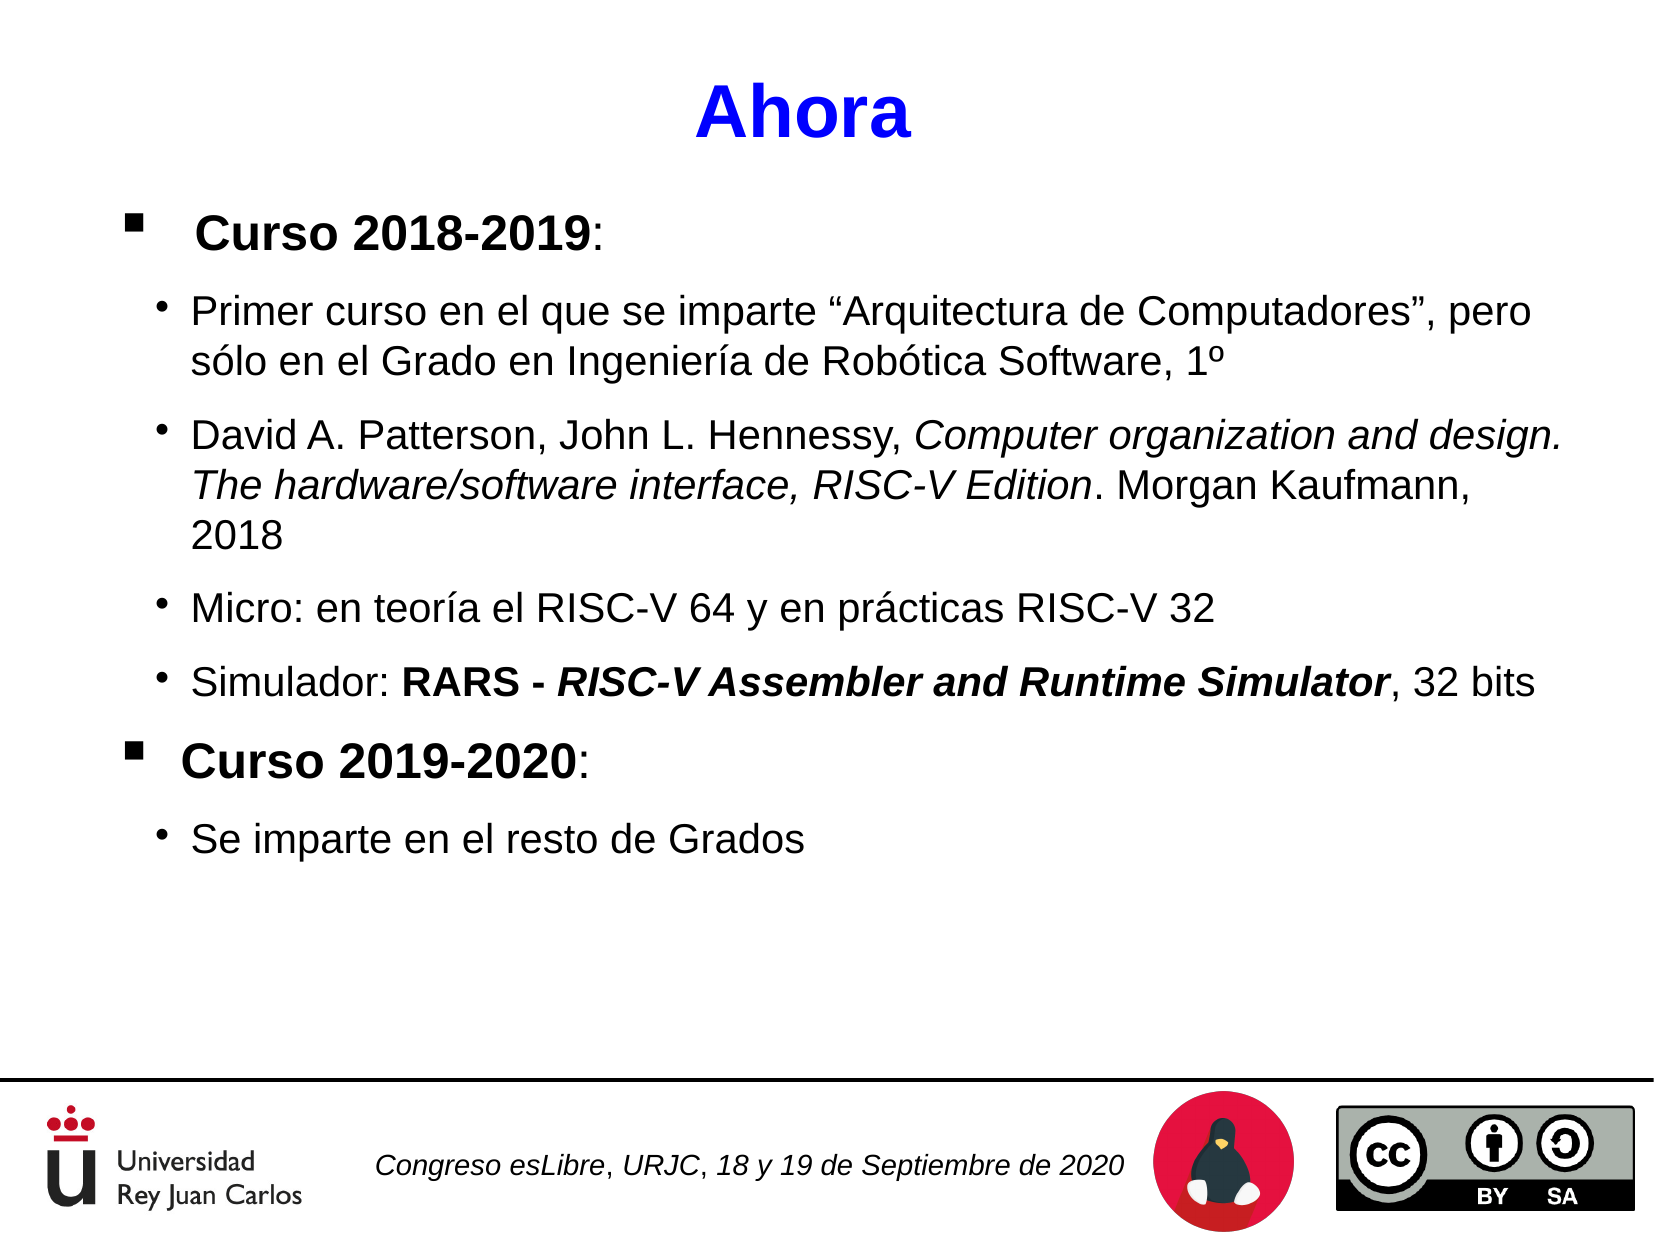

Ahora
 Curso 2018-2019:
Primer curso en el que se imparte “Arquitectura de Computadores”, pero sólo en el Grado en Ingeniería de Robótica Software, 1º
David A. Patterson, John L. Hennessy, Computer organization and design. The hardware/software interface, RISC-V Edition. Morgan Kaufmann, 2018
Micro: en teoría el RISC-V 64 y en prácticas RISC-V 32
Simulador: RARS - RISC-V Assembler and Runtime Simulator, 32 bits
 Curso 2019-2020:
Se imparte en el resto de Grados
Congreso esLibre, URJC, 18 y 19 de Septiembre de 2020